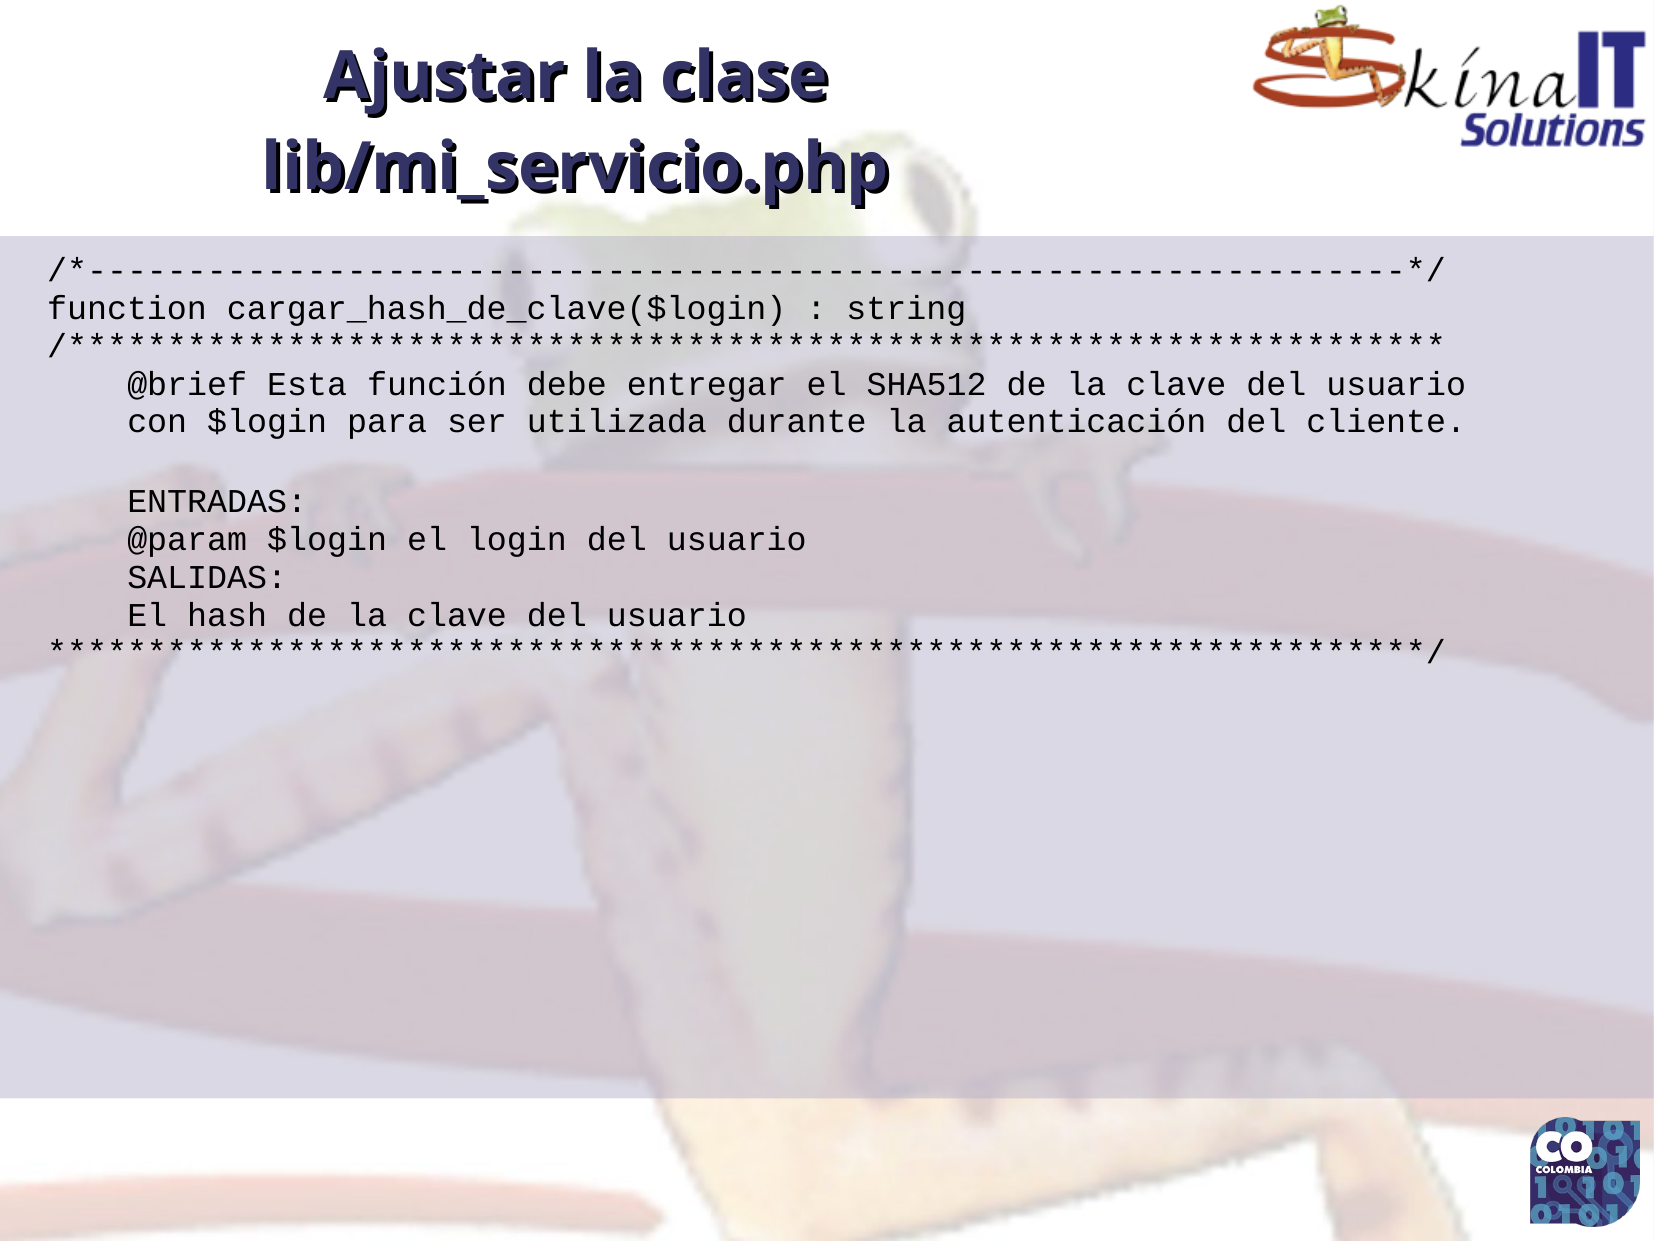

# Ajustar la clase lib/mi_servicio.php
/*------------------------------------------------------------------*/
function cargar_hash_de_clave($login) : string /*********************************************************************
 @brief Esta función debe entregar el SHA512 de la clave del usuario
 con $login para ser utilizada durante la autenticación del cliente.
 ENTRADAS:
 @param $login el login del usuario
 SALIDAS:
 El hash de la clave del usuario
*********************************************************************/